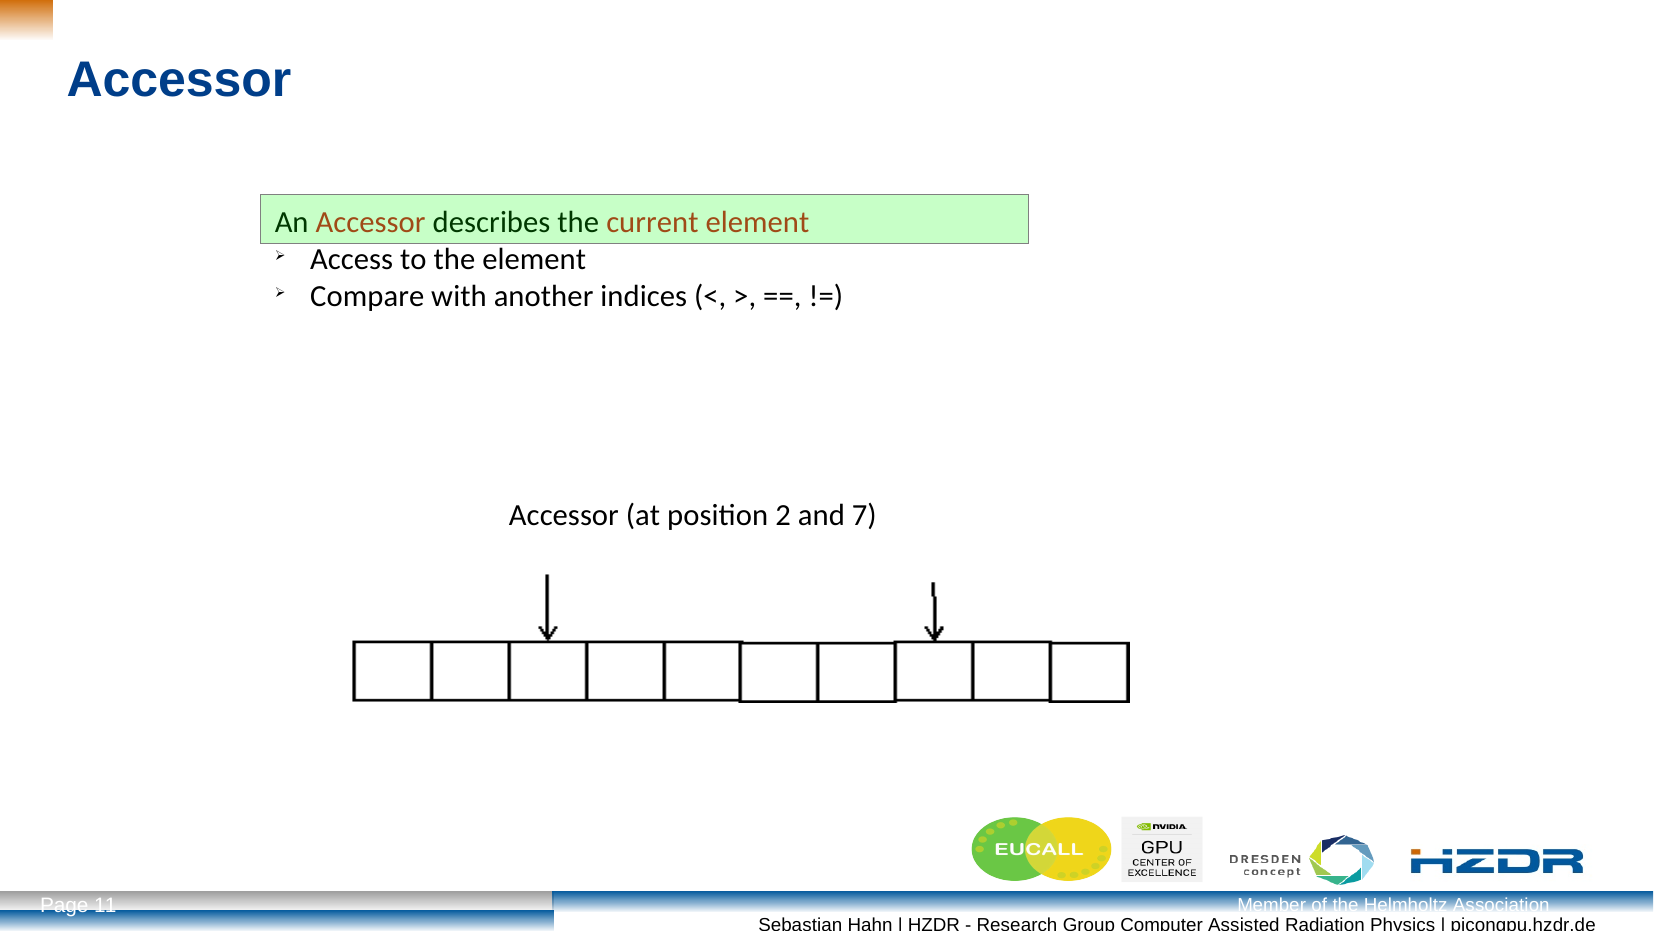

# Accessor
An Accessor describes the current element
Access to the element
Compare with another indices (<, >, ==, !=)
Accessor (at position 2 and 7)